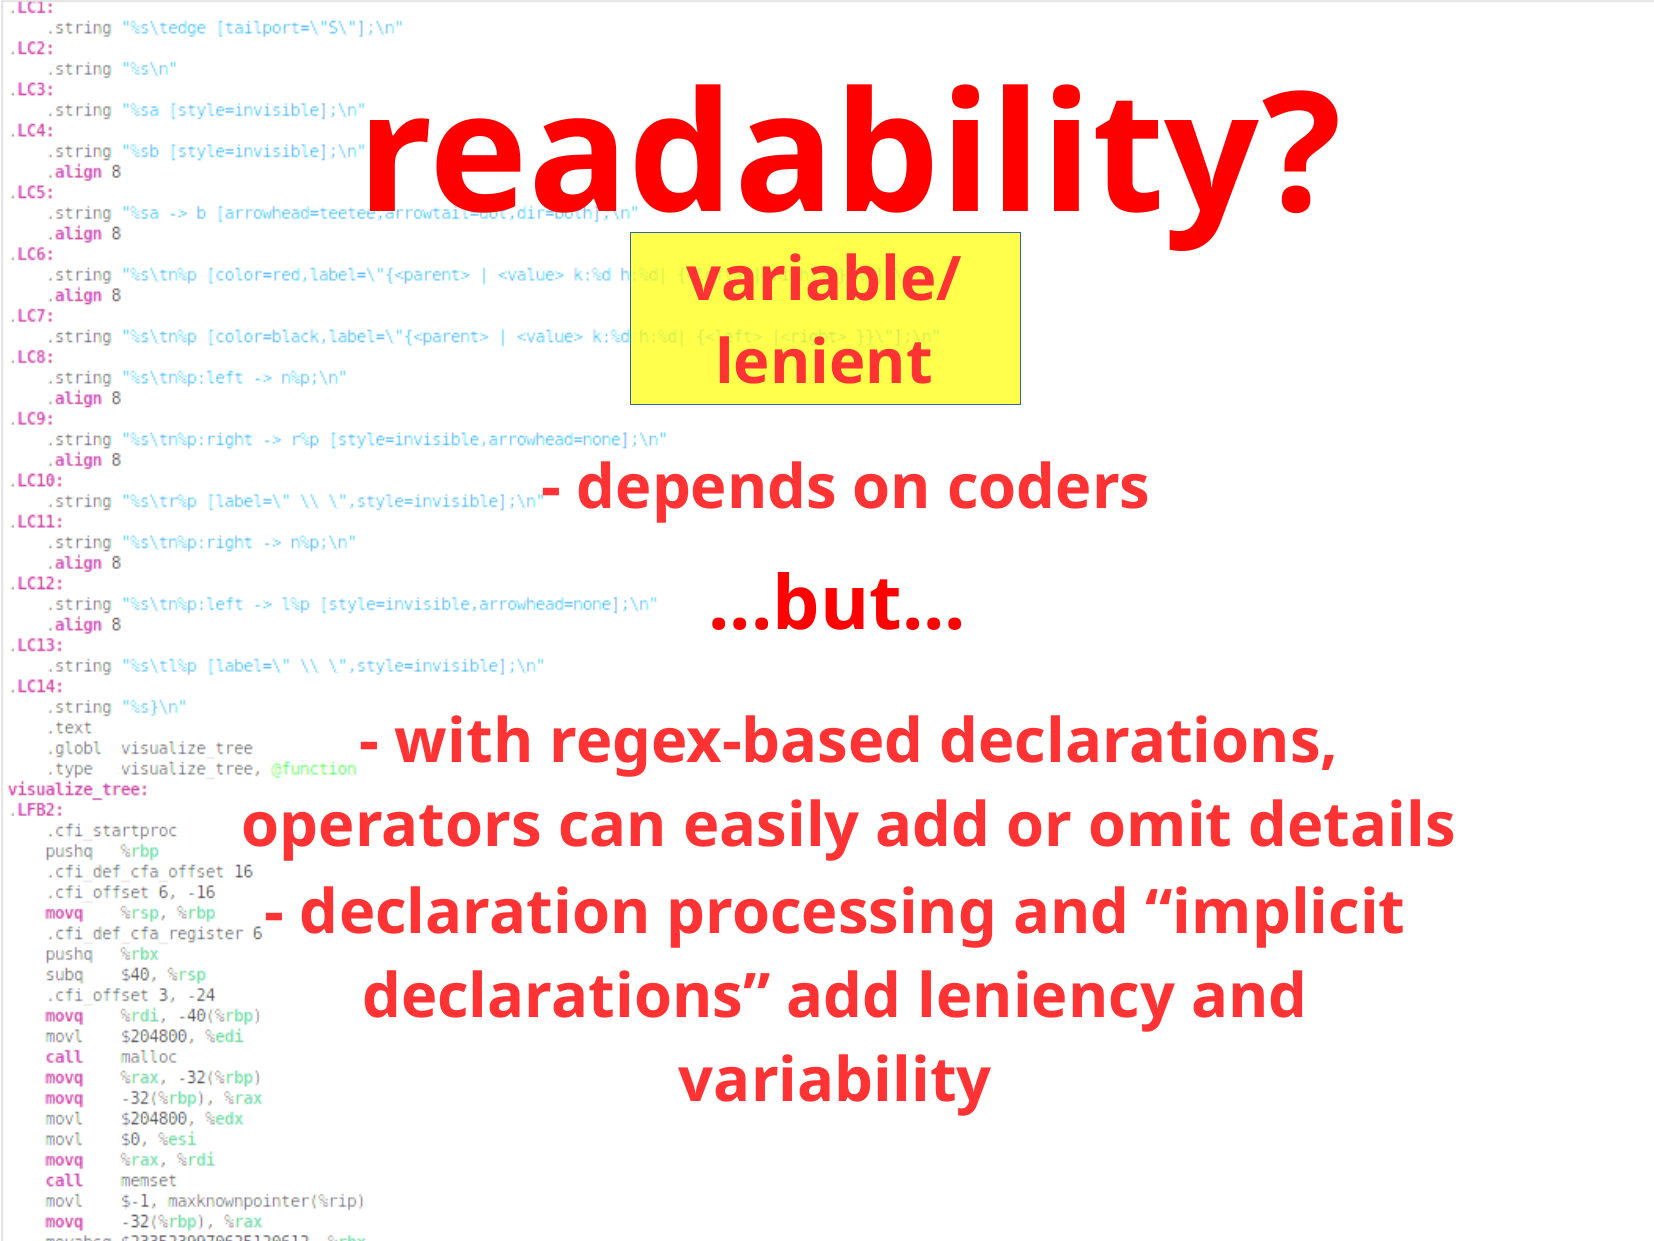

readability?
variable/
lenient
- depends on coders
...but...
- with regex-based declarations, operators can easily add or omit details
- declaration processing and “implicit declarations” add leniency and variability